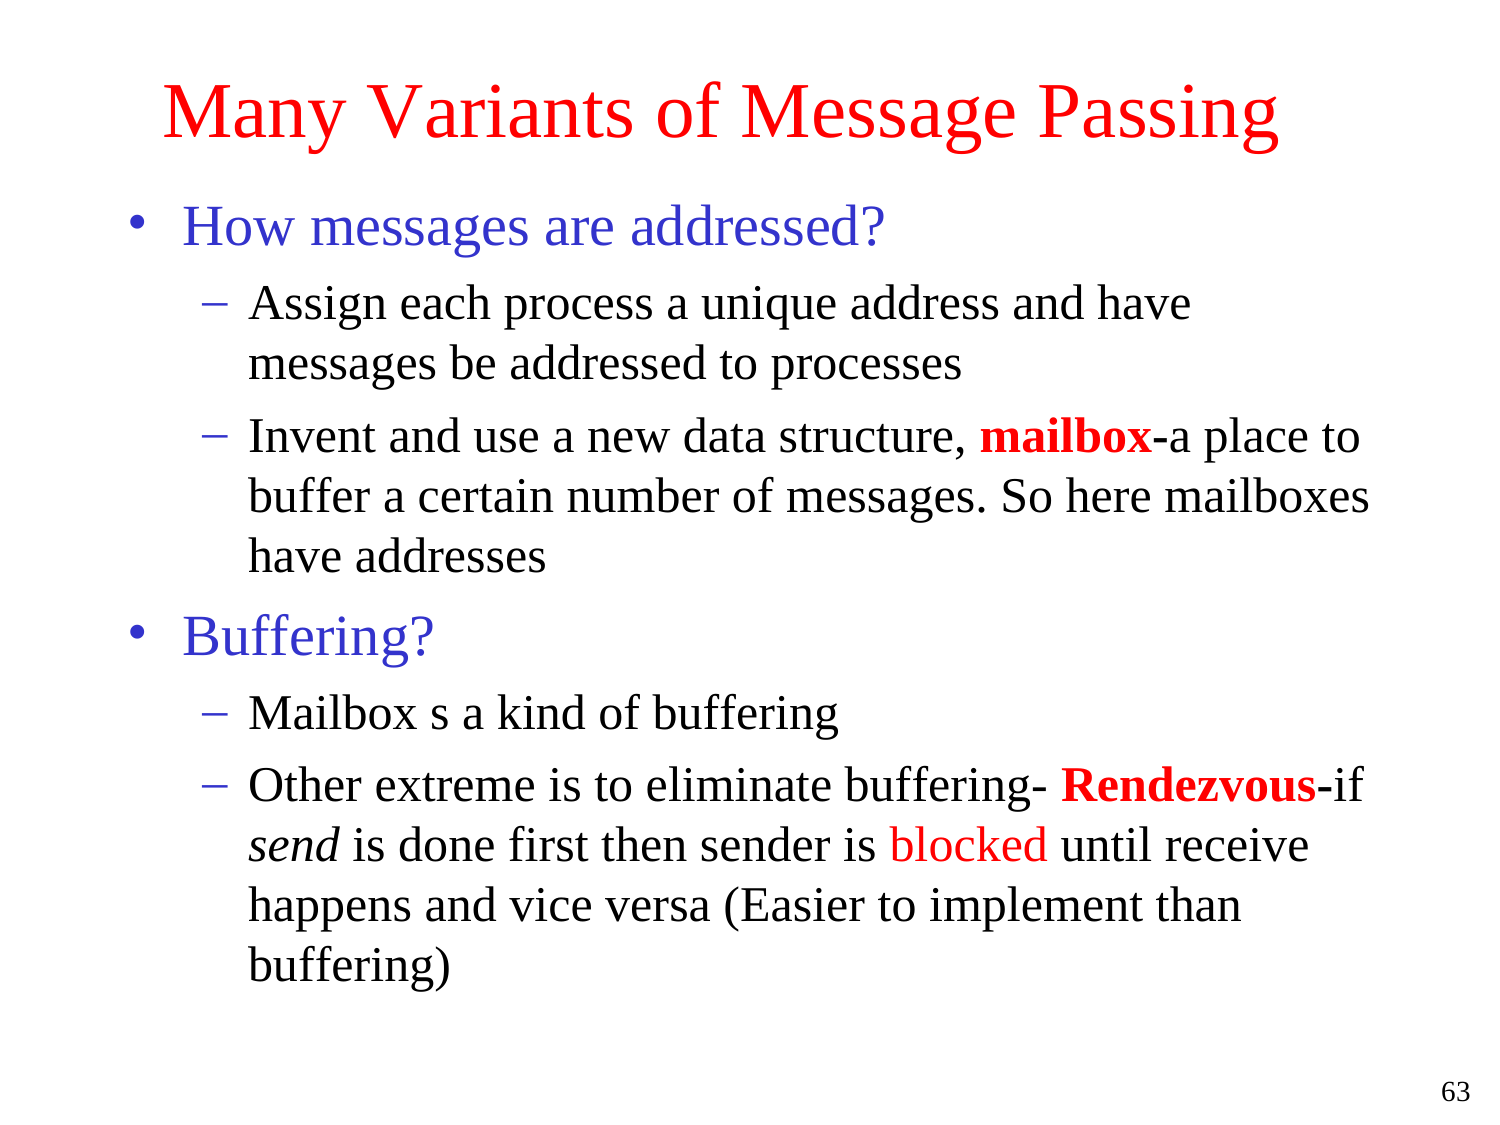

Many Variants of Message Passing
How messages are addressed?
Assign each process a unique address and have messages be addressed to processes
Invent and use a new data structure, mailbox-a place to buffer a certain number of messages. So here mailboxes have addresses
Buffering?
Mailbox s a kind of buffering
Other extreme is to eliminate buffering- Rendezvous-if send is done first then sender is blocked until receive happens and vice versa (Easier to implement than buffering)